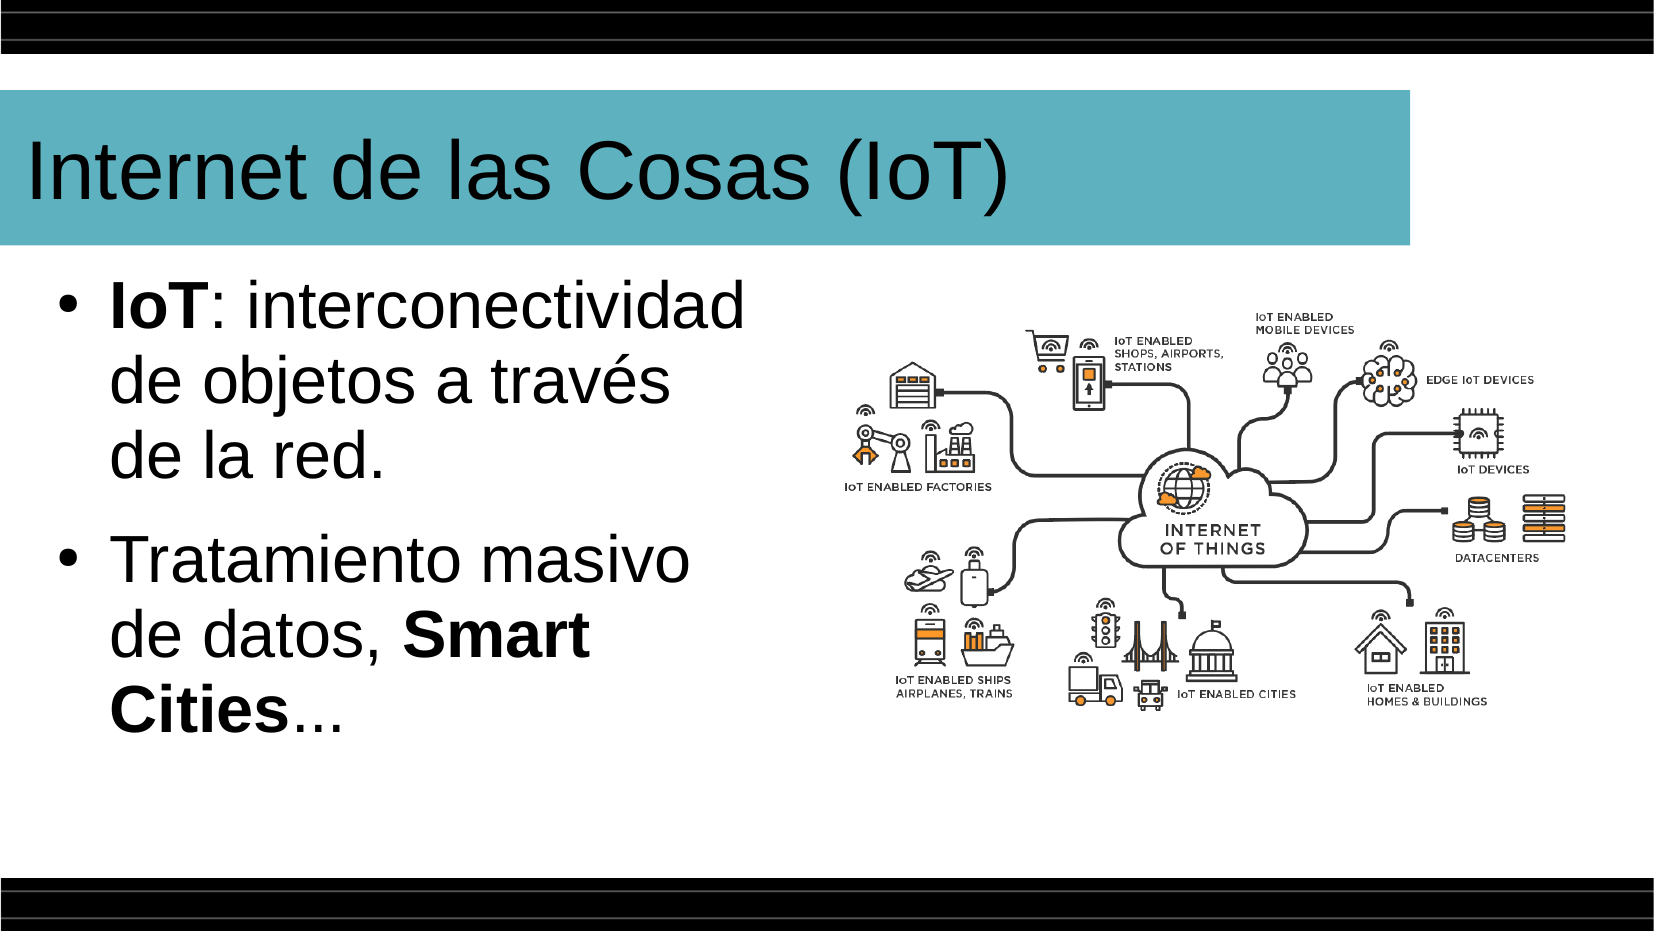

Internet de las Cosas (IoT)
# IoT: interconectividad de objetos a través de la red.
Tratamiento masivo de datos, Smart Cities...